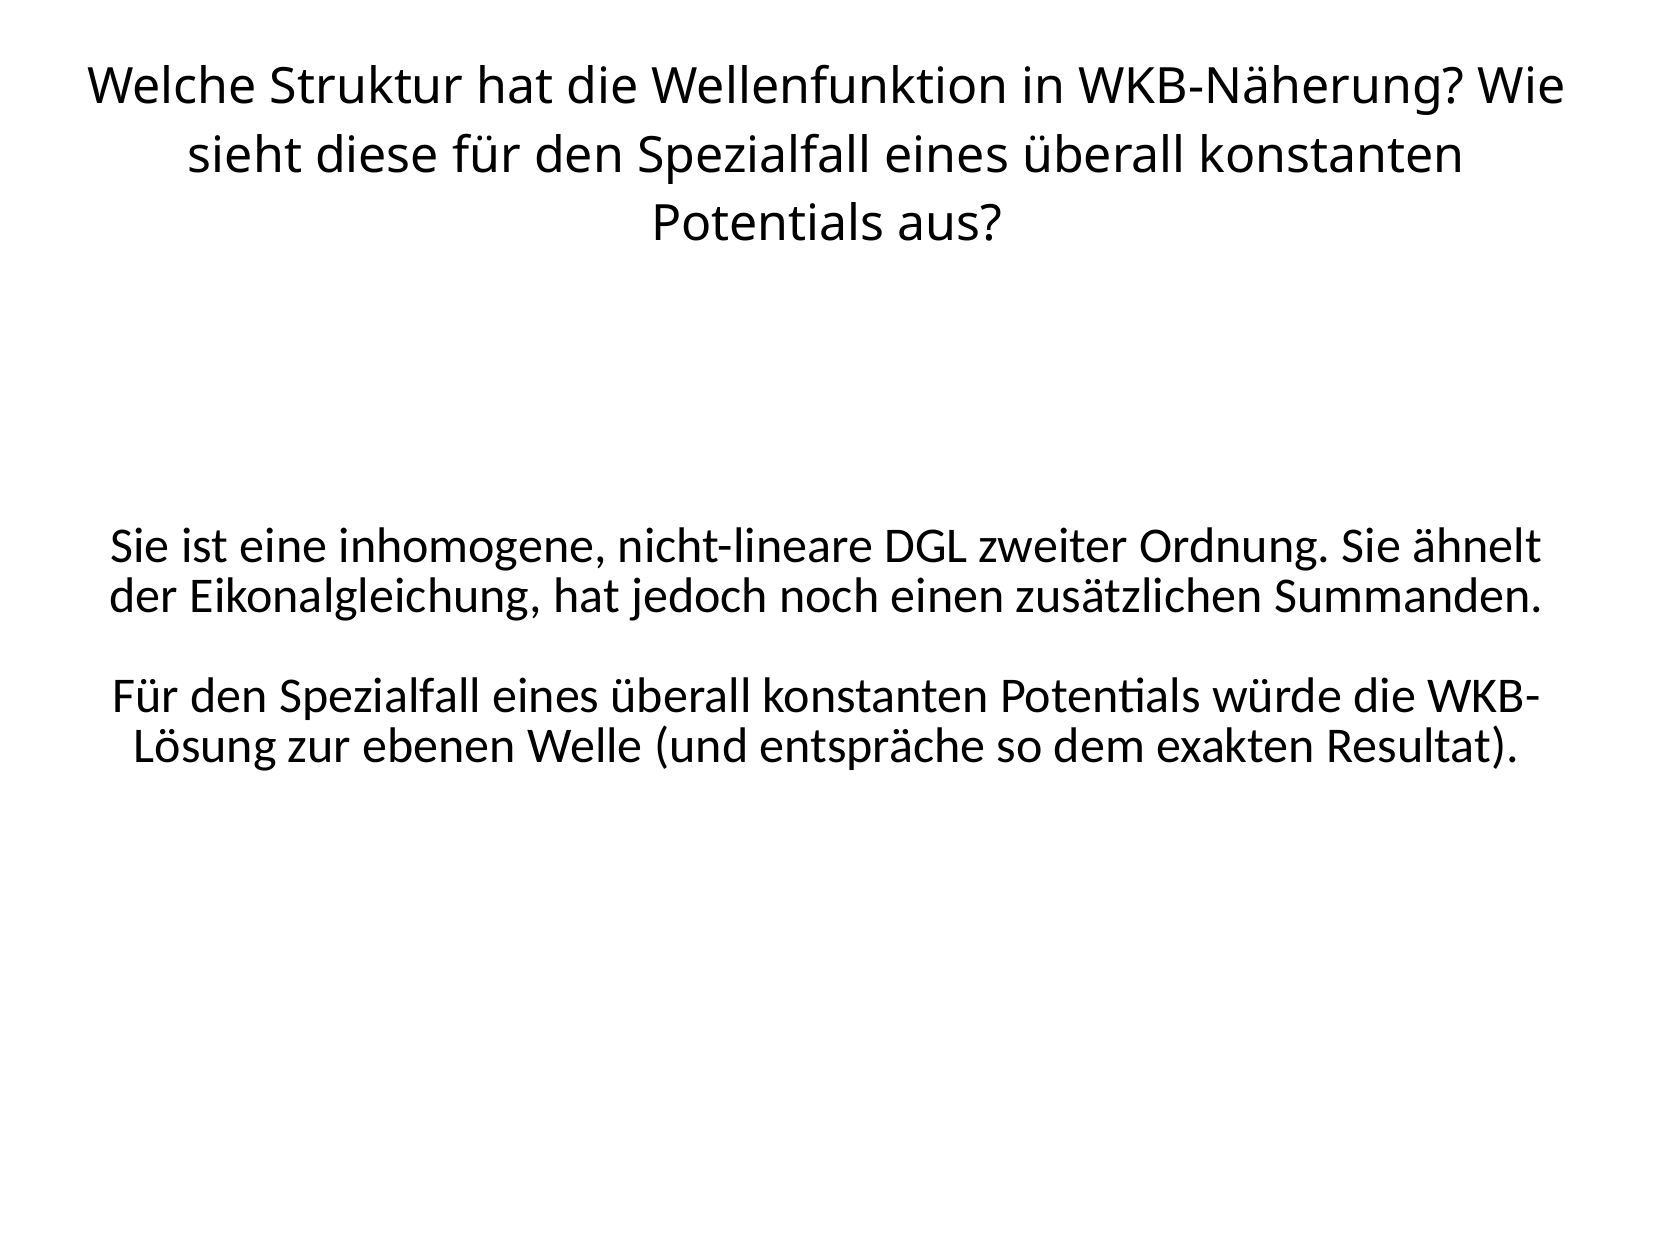

# Welche Struktur hat die Wellenfunktion in WKB-Näherung? Wie sieht diese für den Spezialfall eines überall konstanten Potentials aus?
Sie ist eine inhomogene, nicht-lineare DGL zweiter Ordnung. Sie ähnelt der Eikonalgleichung, hat jedoch noch einen zusätzlichen Summanden.
Für den Spezialfall eines überall konstanten Potentials würde die WKB-Lösung zur ebenen Welle (und entspräche so dem exakten Resultat).